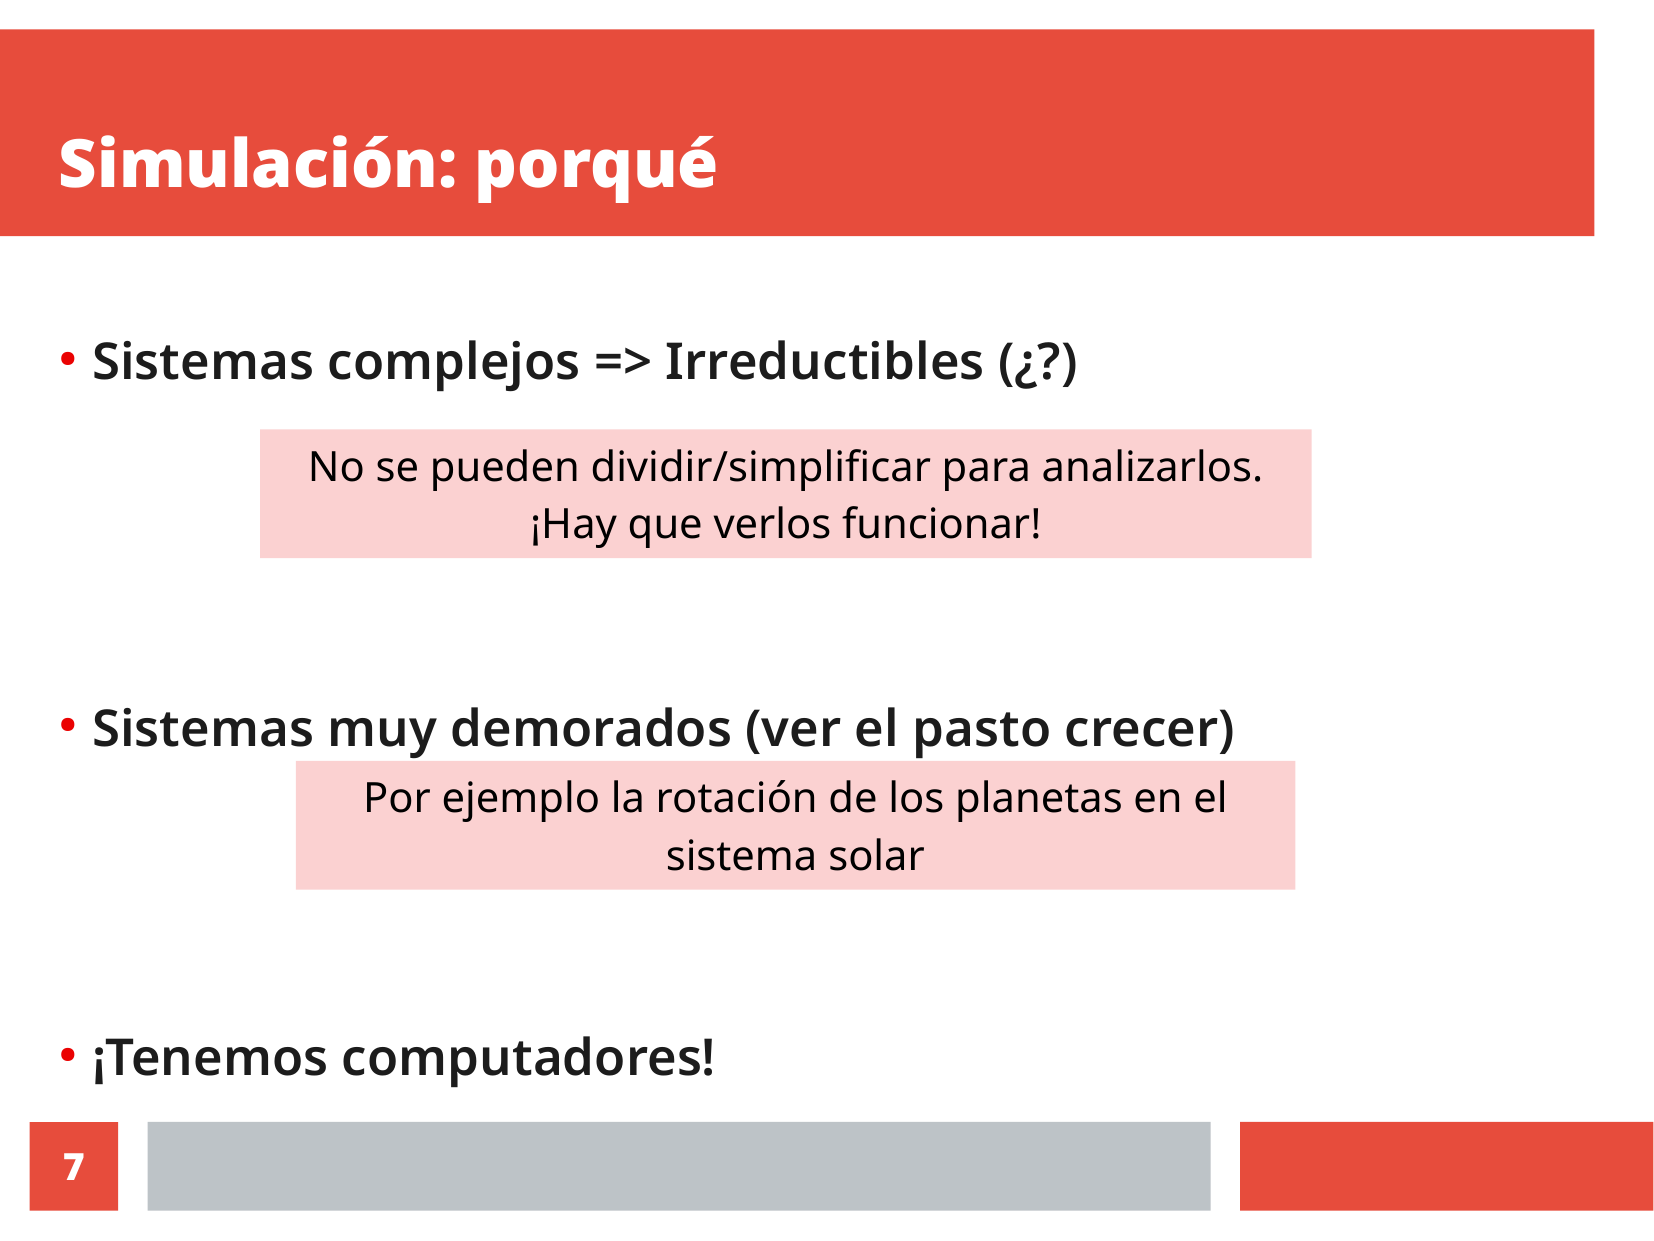

# Simulación: porqué
Sistemas complejos => Irreductibles (¿?)
Sistemas muy demorados (ver el pasto crecer)
¡Tenemos computadores!
No se pueden dividir/simplificar para analizarlos.
¡Hay que verlos funcionar!
Por ejemplo la rotación de los planetas en el sistema solar
7